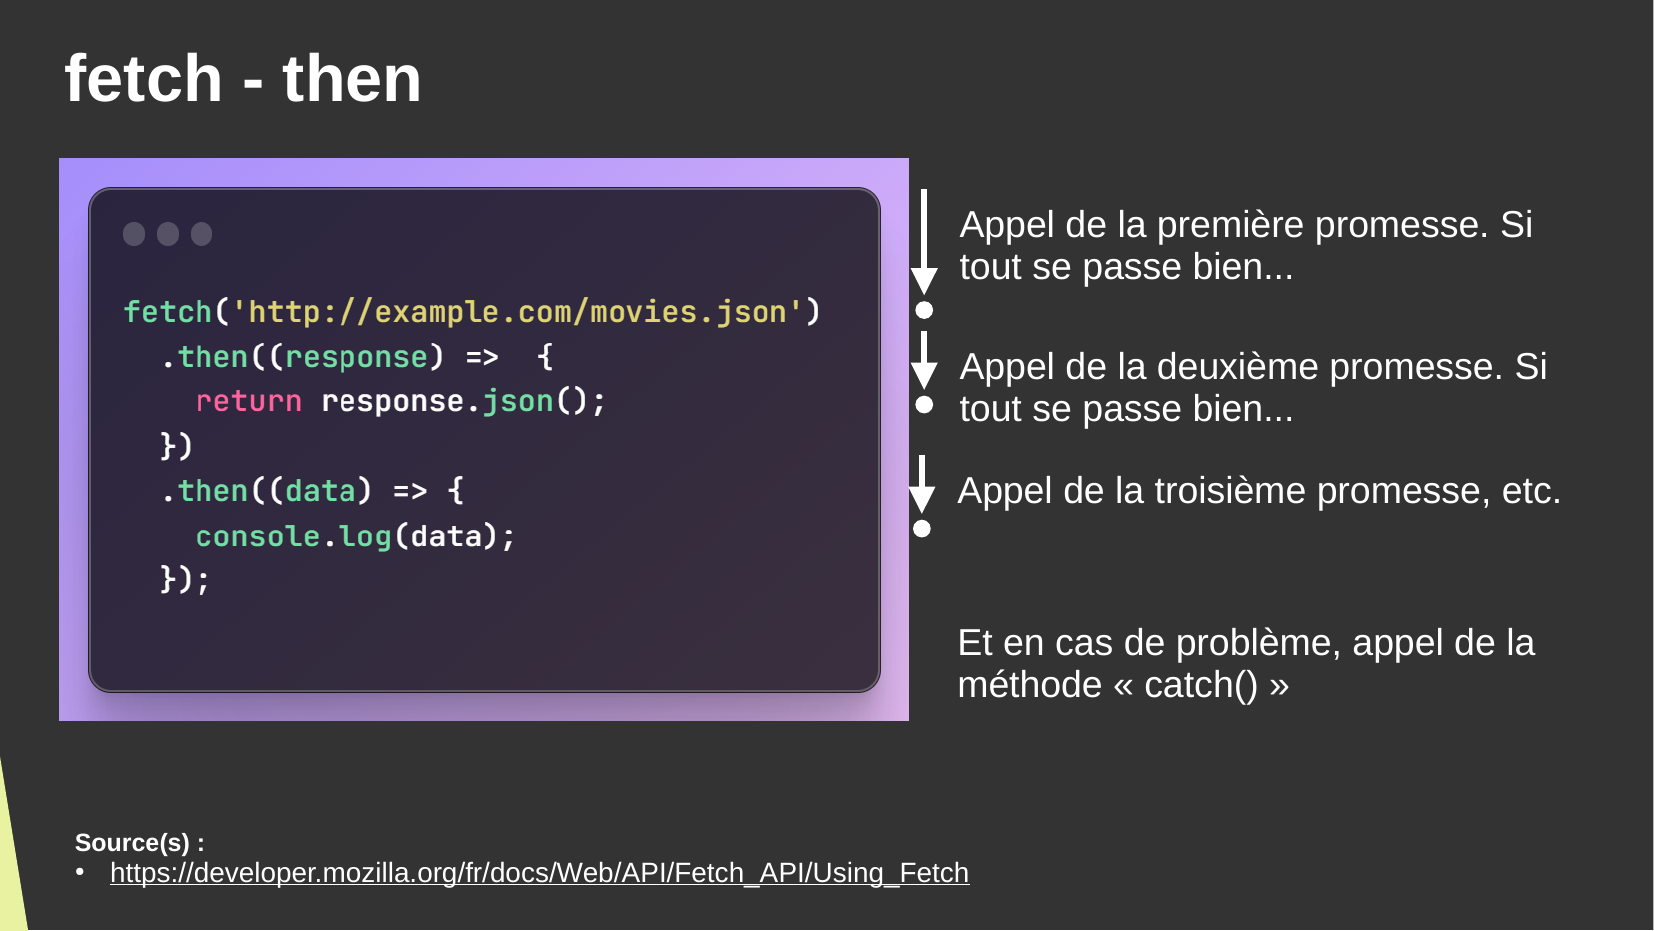

# fetch - then
Appel de la première promesse. Si tout se passe bien...
Appel de la deuxième promesse. Si tout se passe bien...
Appel de la troisième promesse, etc.
Et en cas de problème, appel de la méthode « catch() »
Source(s) :
https://developer.mozilla.org/fr/docs/Web/API/Fetch_API/Using_Fetch